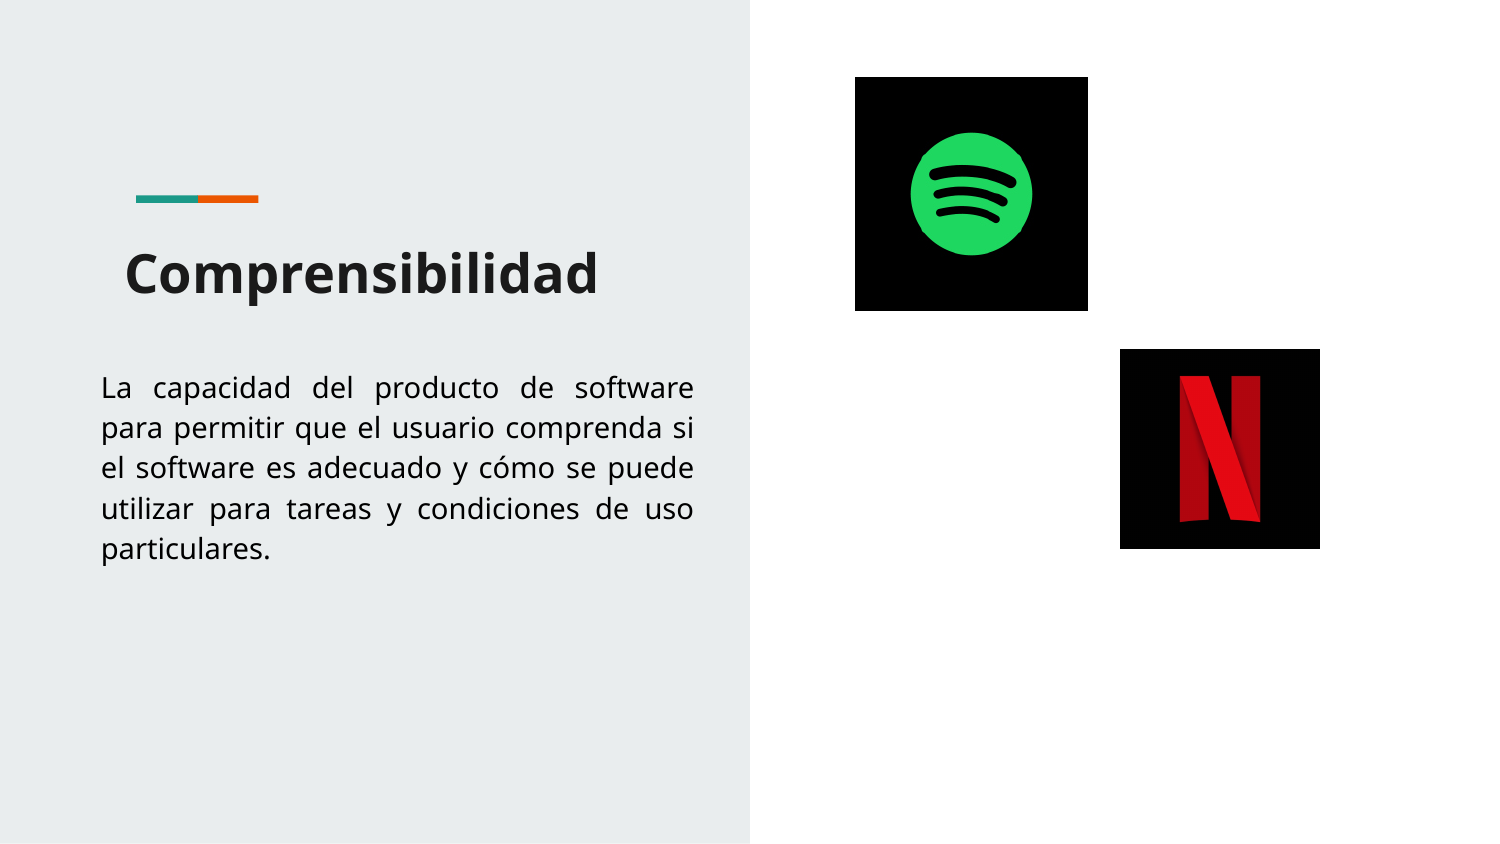

# Comprensibilidad
La capacidad del producto de software para permitir que el usuario comprenda si el software es adecuado y cómo se puede utilizar para tareas y condiciones de uso particulares.